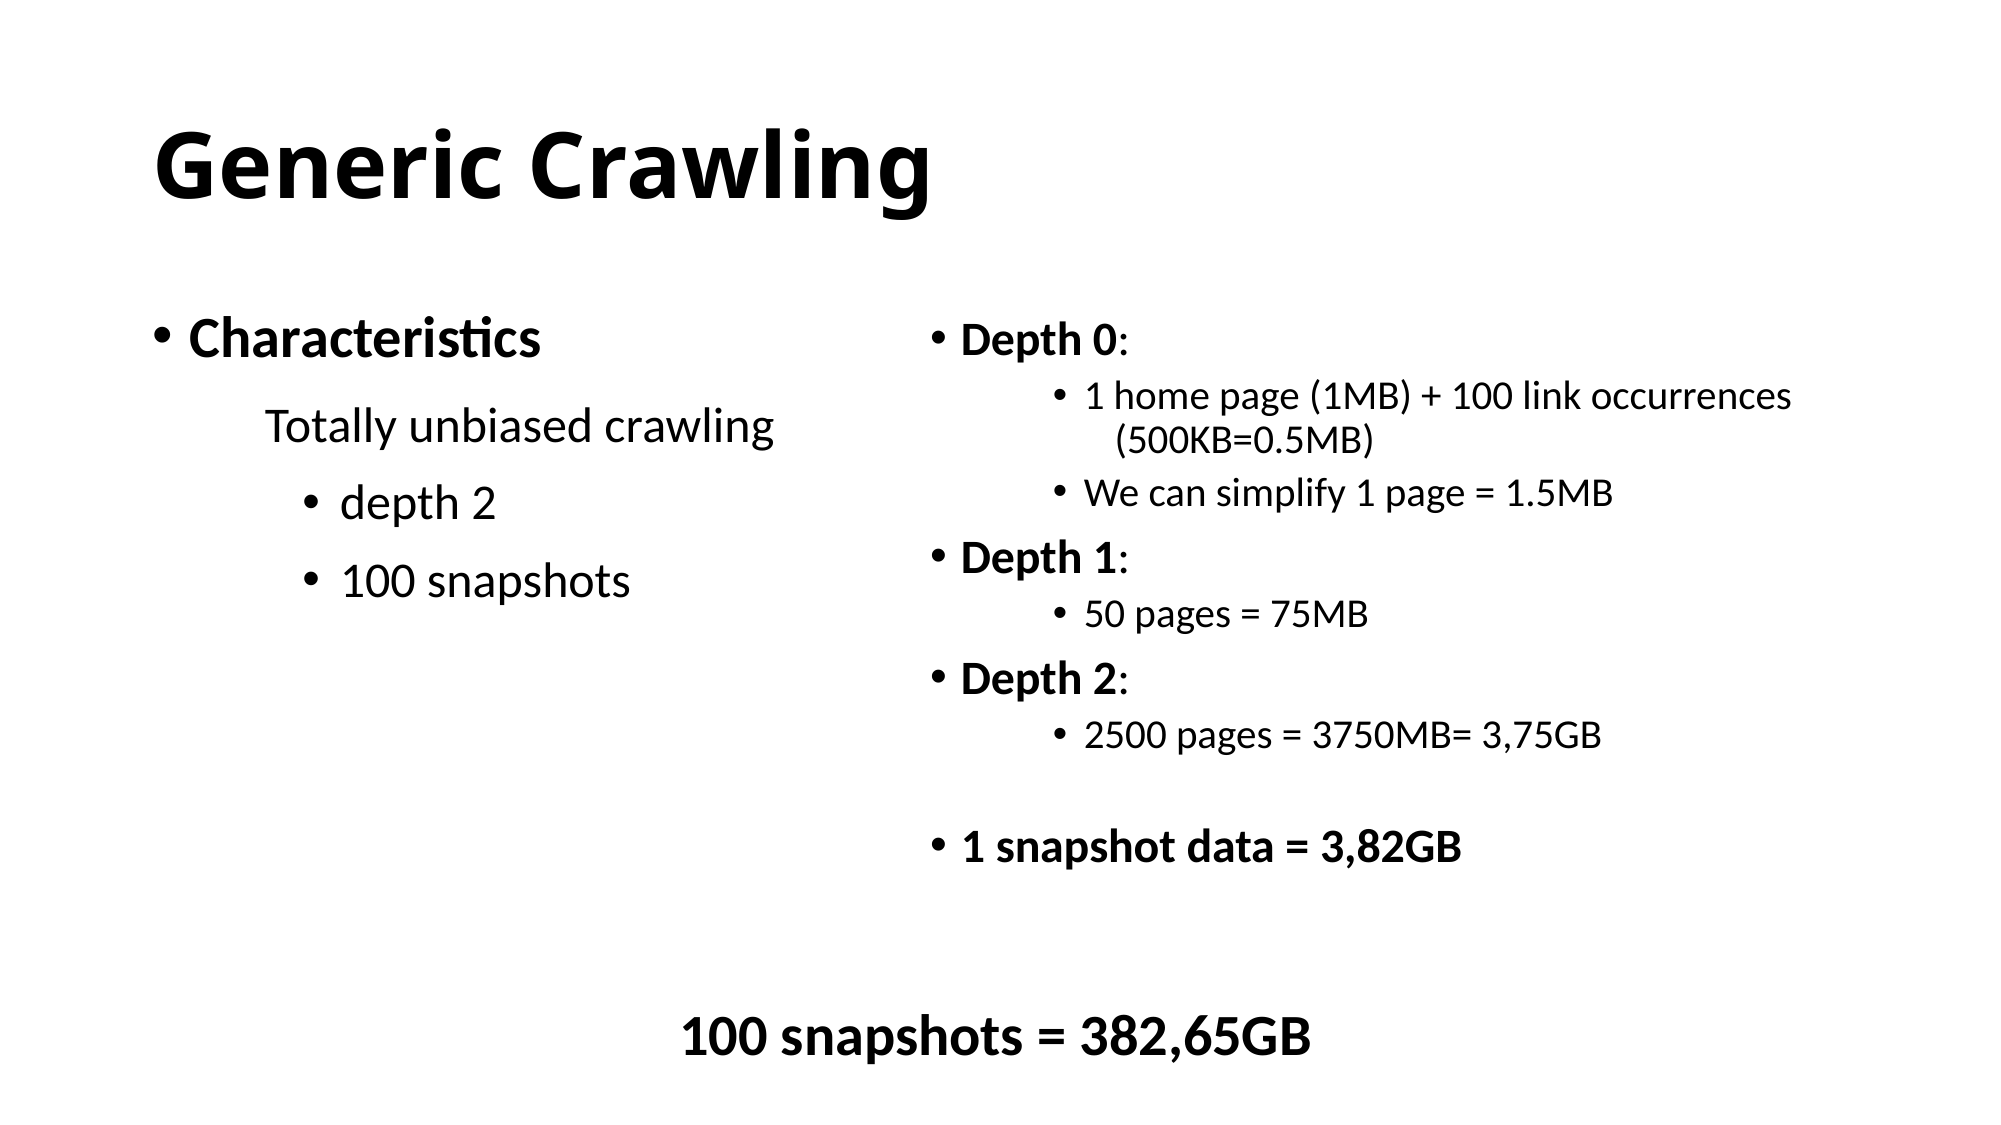

# Generic Crawling
Depth 0:
1 home page (1MB) + 100 link occurrences (500KB=0.5MB)
We can simplify 1 page = 1.5MB
Depth 1:
50 pages = 75MB
Depth 2:
2500 pages = 3750MB= 3,75GB
1 snapshot data = 3,82GB
Characteristics
Totally unbiased crawling
depth 2
100 snapshots
100 snapshots = 382,65GB